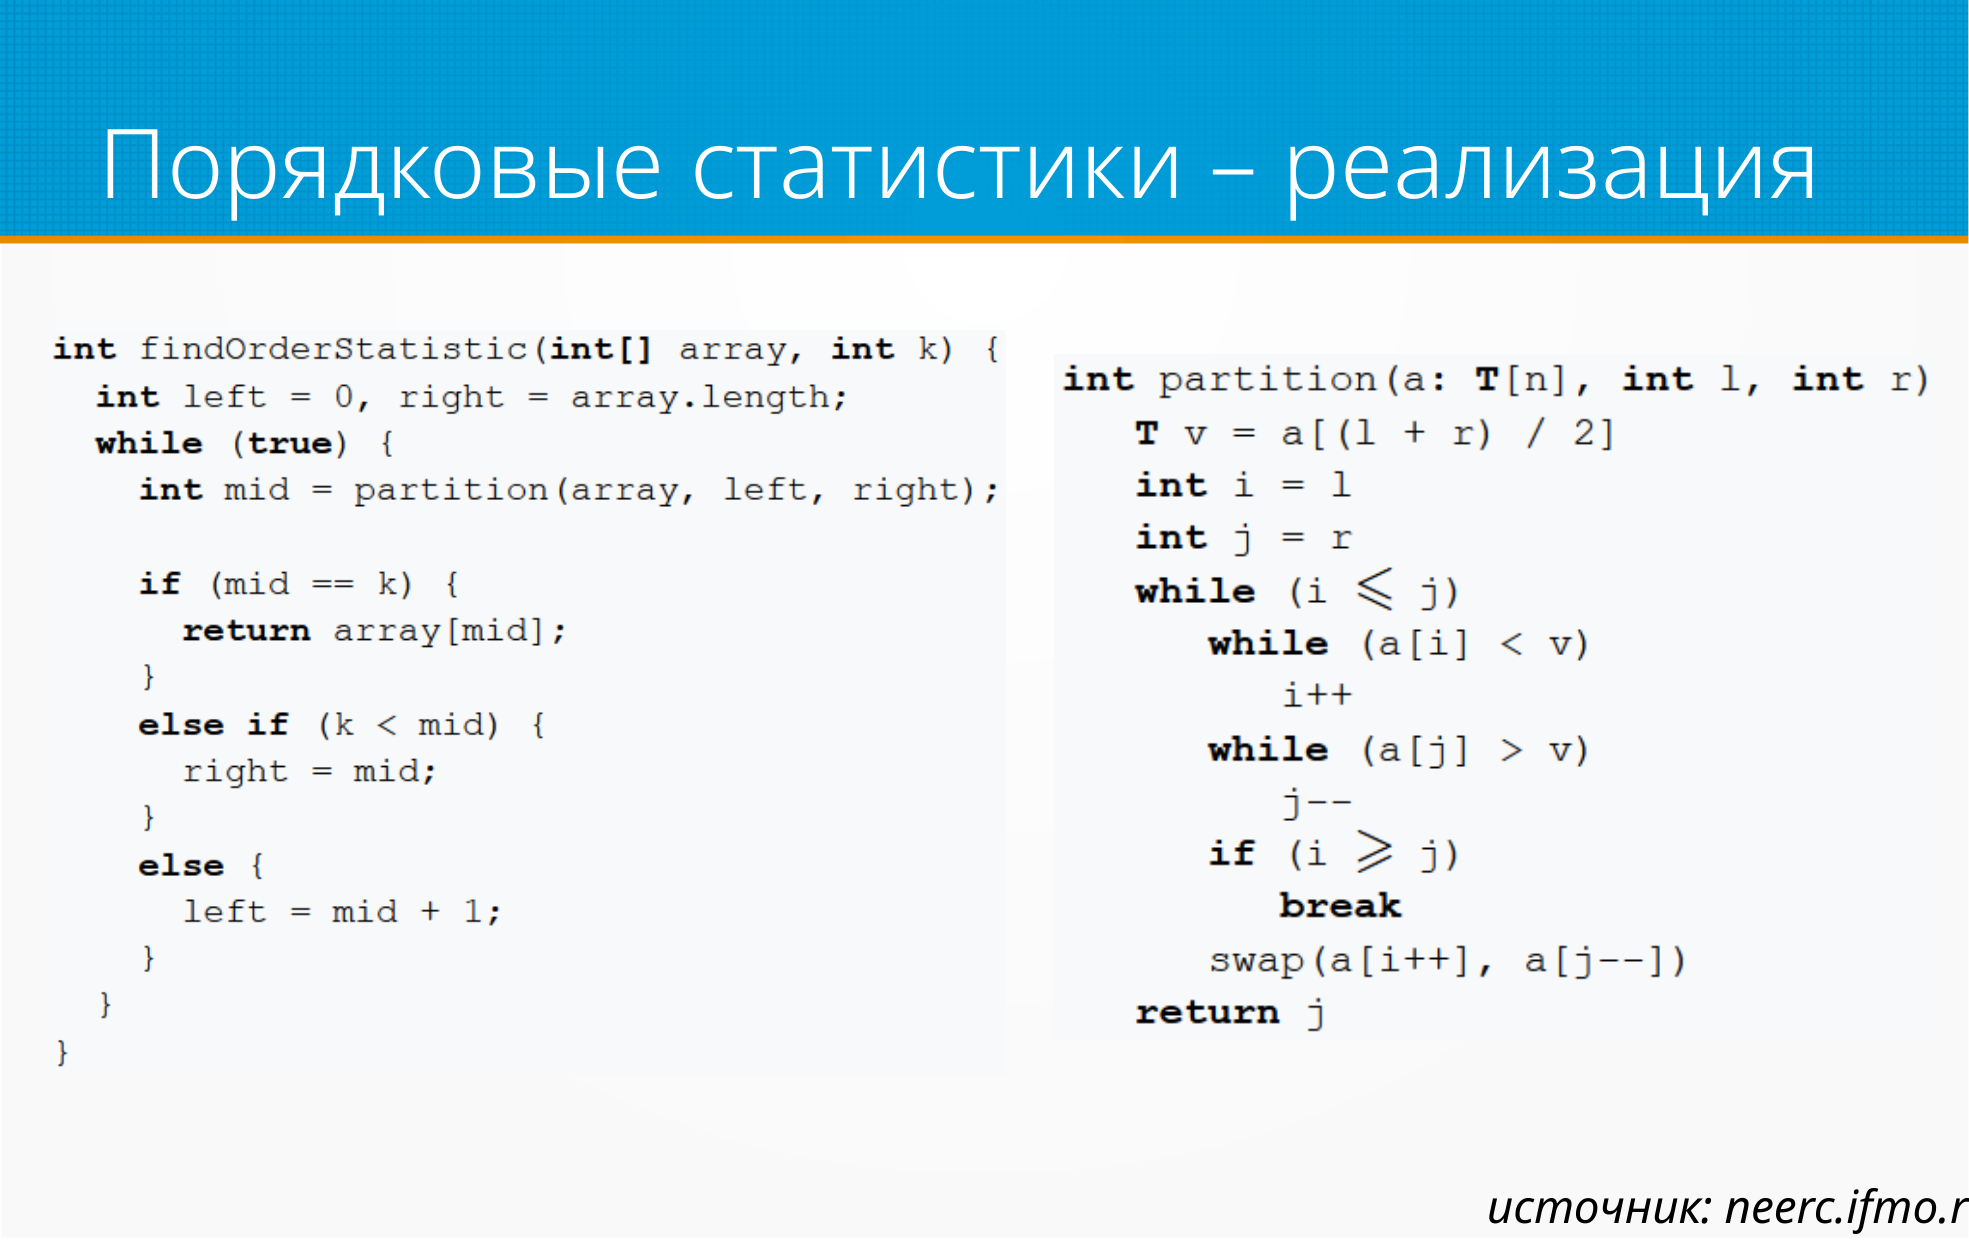

# Порядковые статистики – реализация
источник: neerc.ifmo.ru